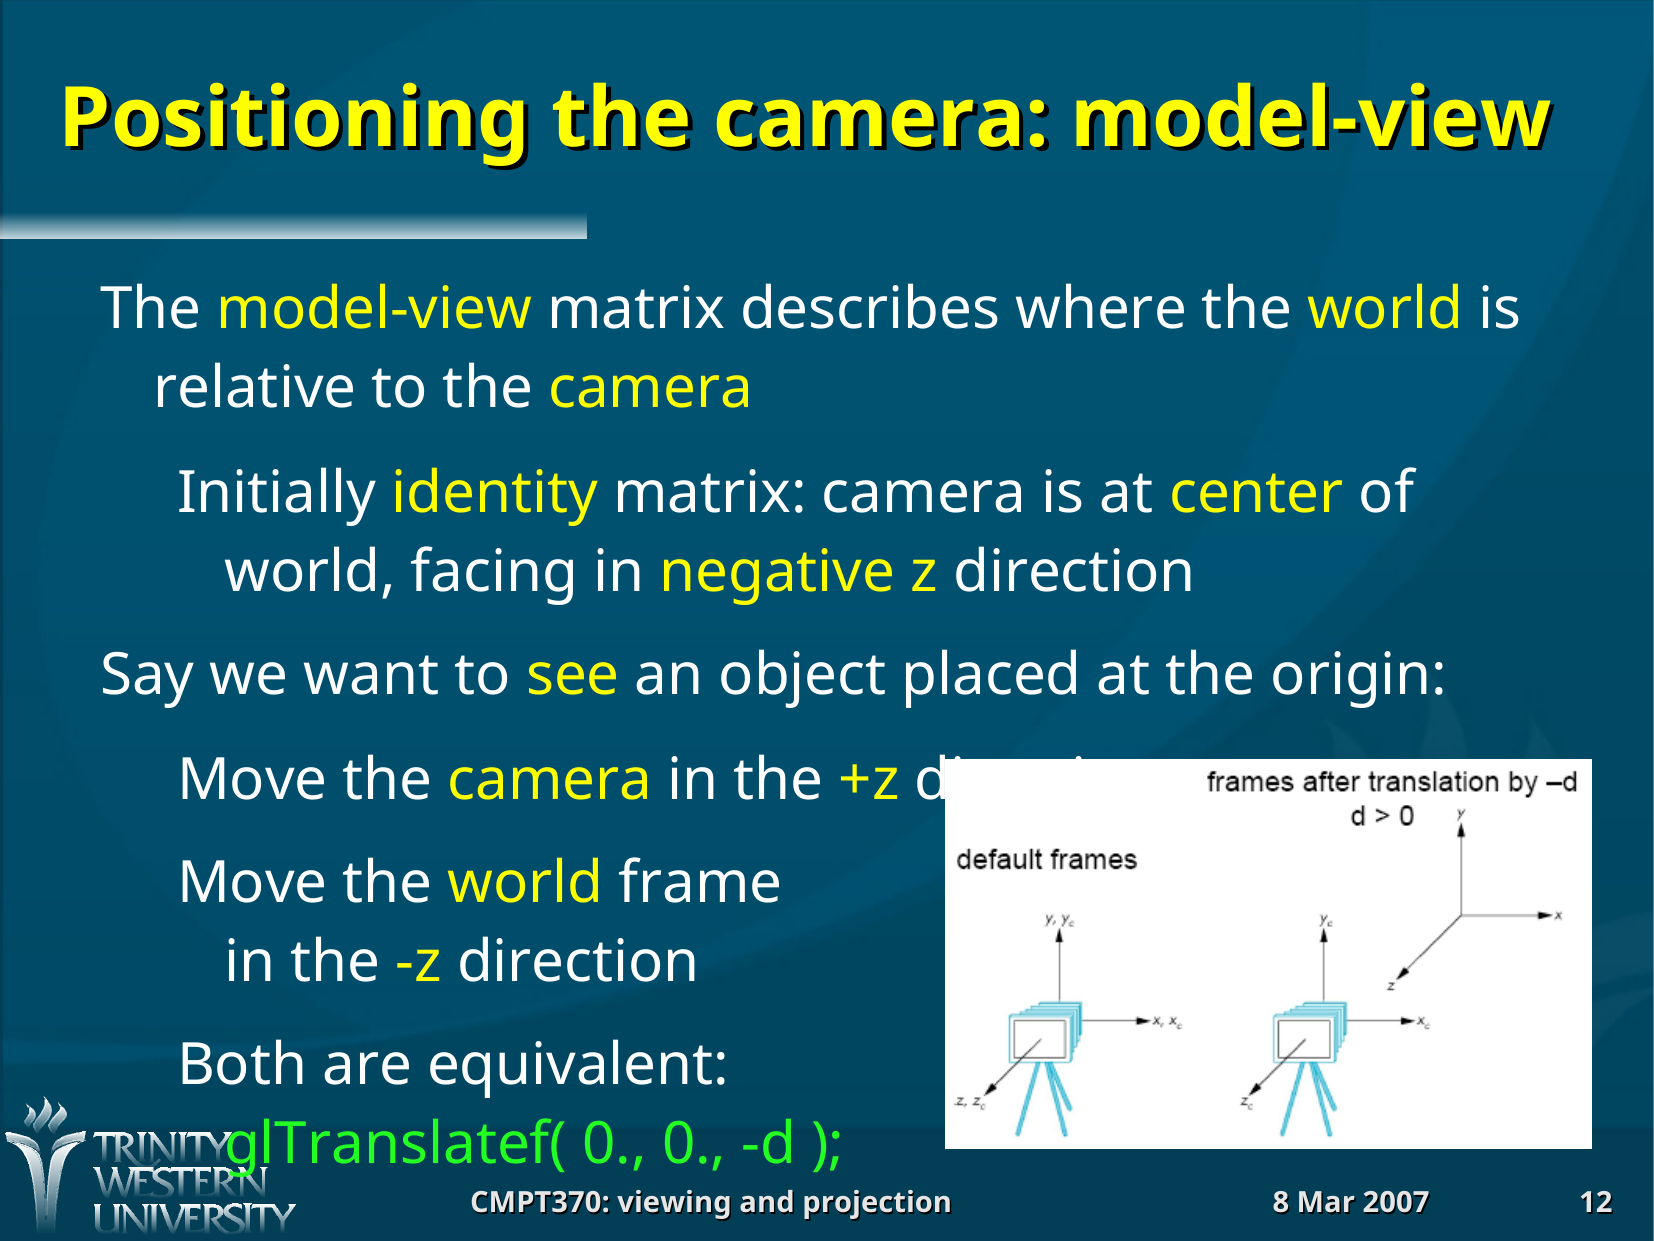

# Positioning the camera: model-view
The model-view matrix describes where the world is relative to the camera
Initially identity matrix: camera is at center of world, facing in negative z direction
Say we want to see an object placed at the origin:
Move the camera in the +z direction, or
Move the world frame
in the -z direction
Both are equivalent:
glTranslatef( 0., 0., -d );
CMPT370: viewing and projection
8 Mar 2007
12